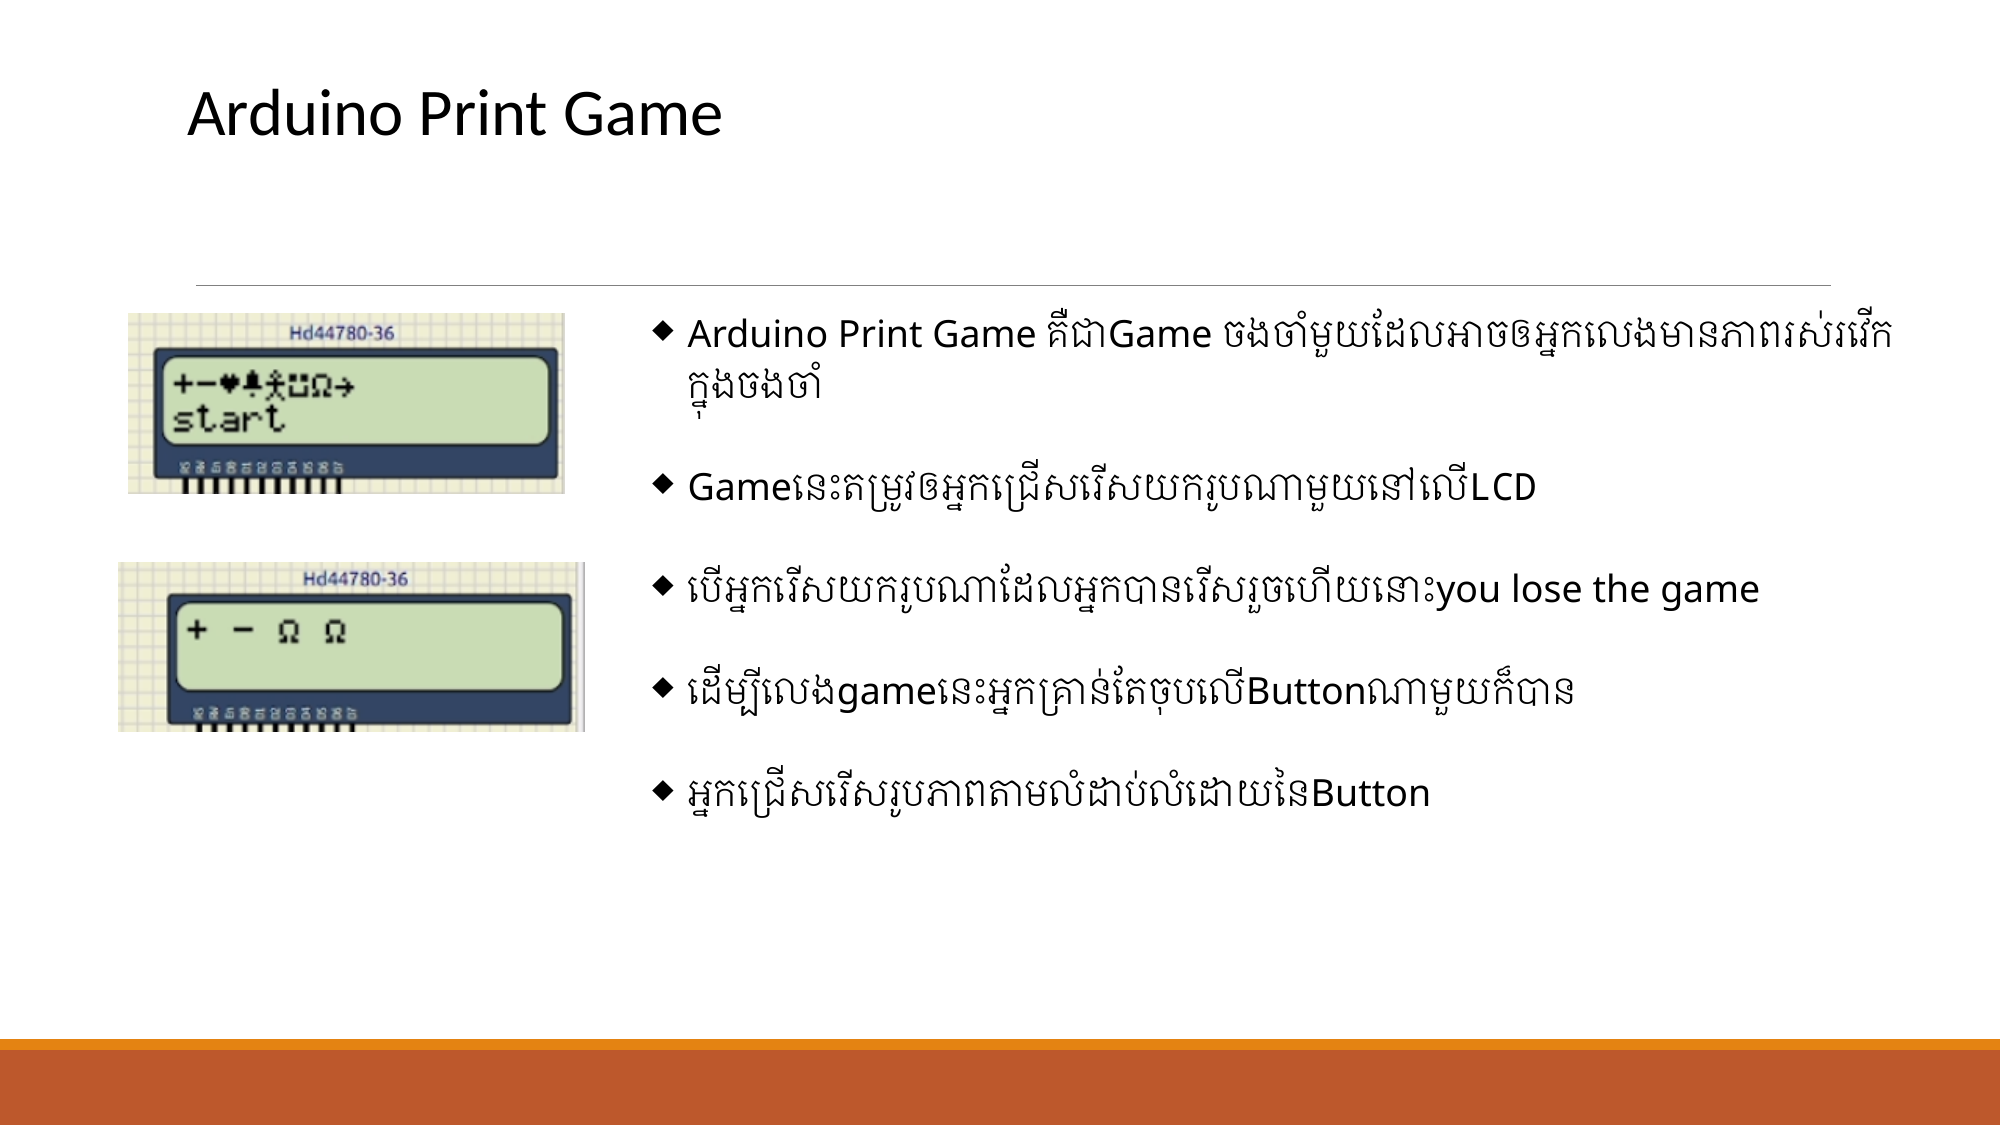

# Arduino Print Game
Arduino Print Game គឺជាGame ចងចាំមួយដែលអាចឲអ្នកលេងមានភាពរស់រវើកក្នុងចងចាំ
Gameនេះតម្រូវឲអ្នកជ្រើសរើសយករូបណាមួយនៅលើLCD
បើអ្នករើសយករូបណាដែលអ្នកបានរើសរួចហើយនេាះyou lose the game
ដើម្បីលេងgameនេះអ្នកគ្រាន់តែចុបលើButtonណាមួយក៏បាន
អ្នកជ្រើសរើសរូបភាពតាមលំដាប់លំដោយនៃButton